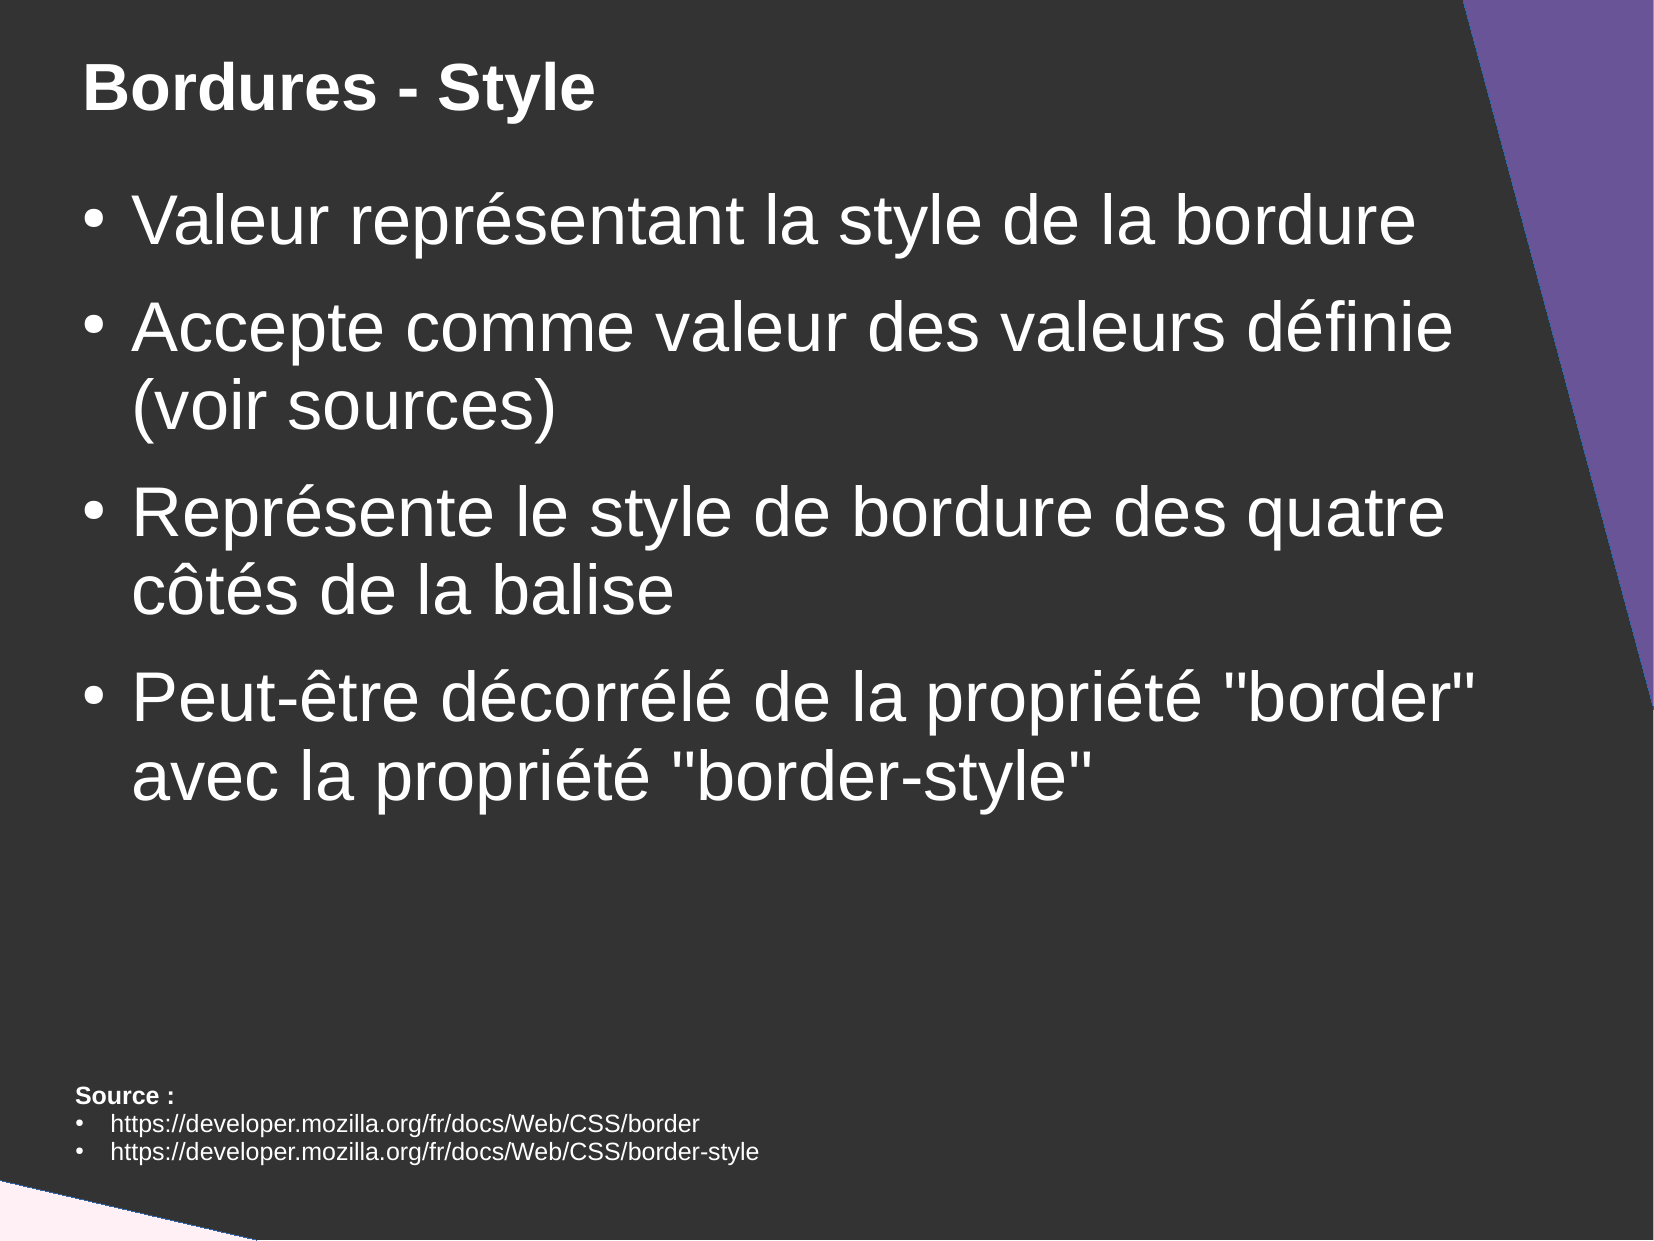

# Bordures - Style
Valeur représentant la style de la bordure
Accepte comme valeur des valeurs définie (voir sources)
Représente le style de bordure des quatre côtés de la balise
Peut-être décorrélé de la propriété "border" avec la propriété "border-style"
Source :
https://developer.mozilla.org/fr/docs/Web/CSS/border
https://developer.mozilla.org/fr/docs/Web/CSS/border-style